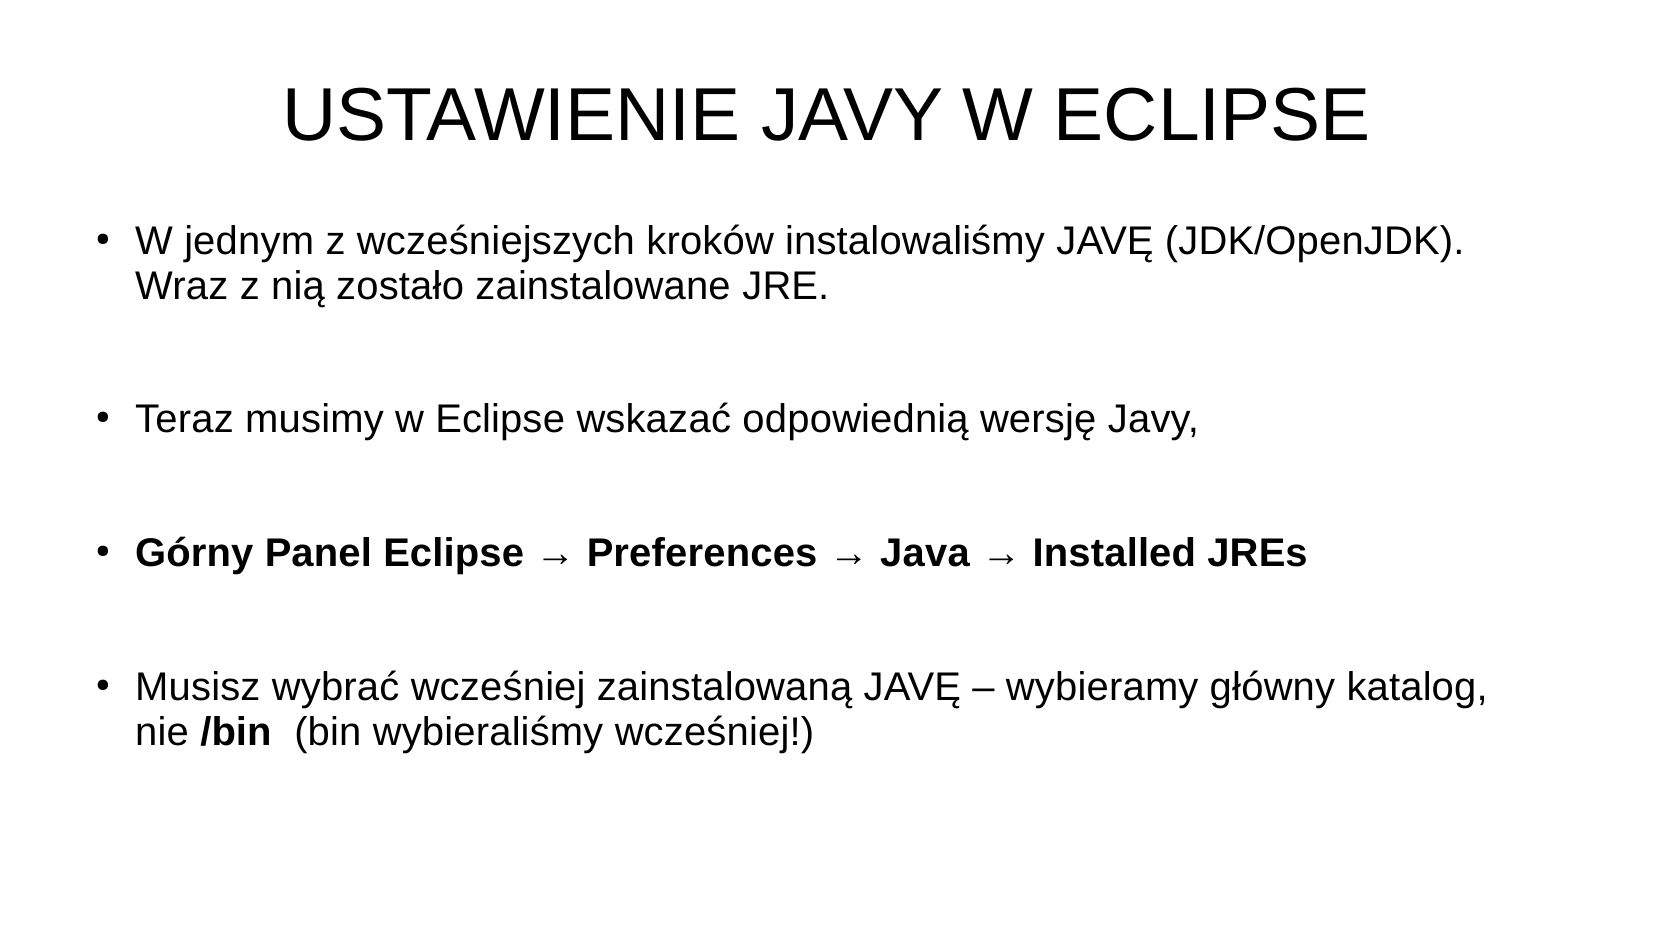

# USTAWIENIE JAVY W ECLIPSE
W jednym z wcześniejszych kroków instalowaliśmy JAVĘ (JDK/OpenJDK). Wraz z nią zostało zainstalowane JRE.
Teraz musimy w Eclipse wskazać odpowiednią wersję Javy,
Górny Panel Eclipse → Preferences → Java → Installed JREs
Musisz wybrać wcześniej zainstalowaną JAVĘ – wybieramy główny katalog, nie /bin (bin wybieraliśmy wcześniej!)